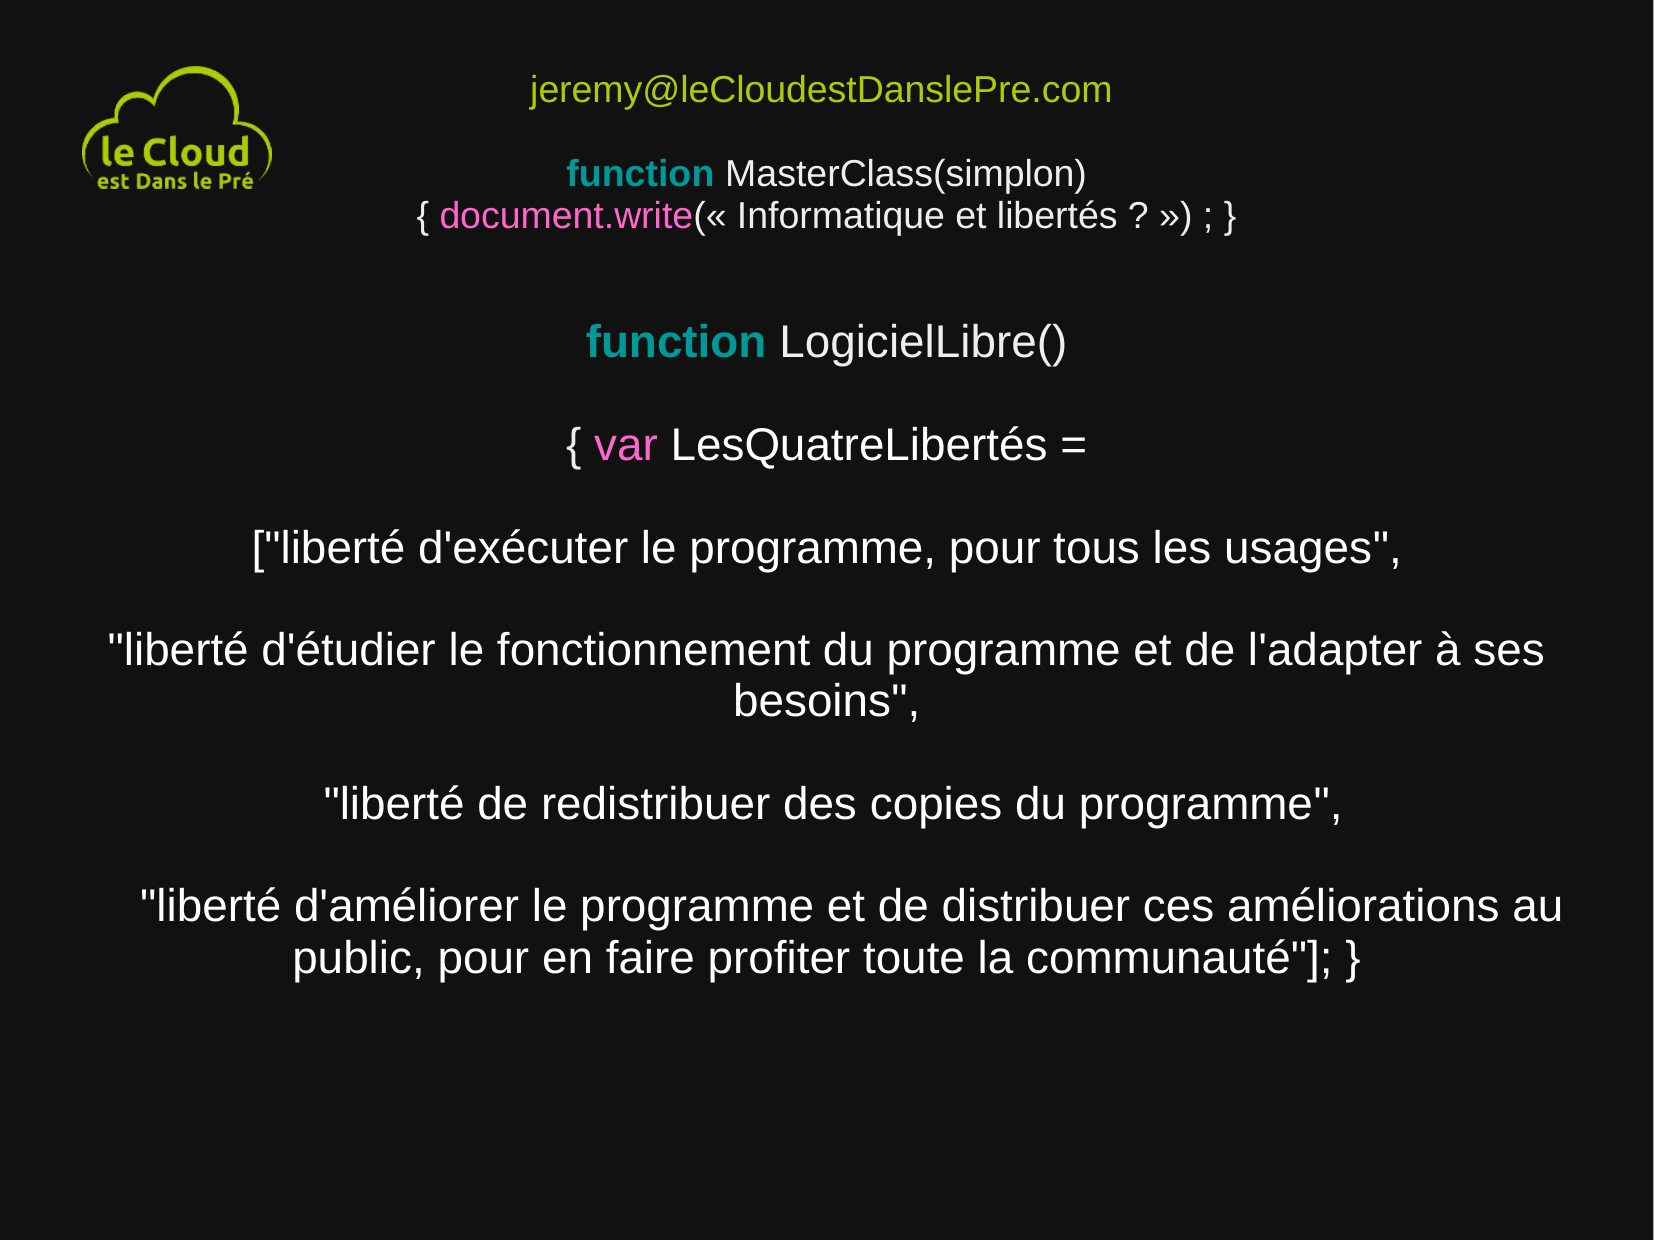

# jeremy@leCloudestDanslePre.com function MasterClass(simplon) { document.write(« Informatique et libertés ? ») ; }
function LogicielLibre()
{ var LesQuatreLibertés =
["liberté d'exécuter le programme, pour tous les usages",
"liberté d'étudier le fonctionnement du programme et de l'adapter à ses besoins",
 "liberté de redistribuer des copies du programme",
 "liberté d'améliorer le programme et de distribuer ces améliorations au public, pour en faire profiter toute la communauté"]; }